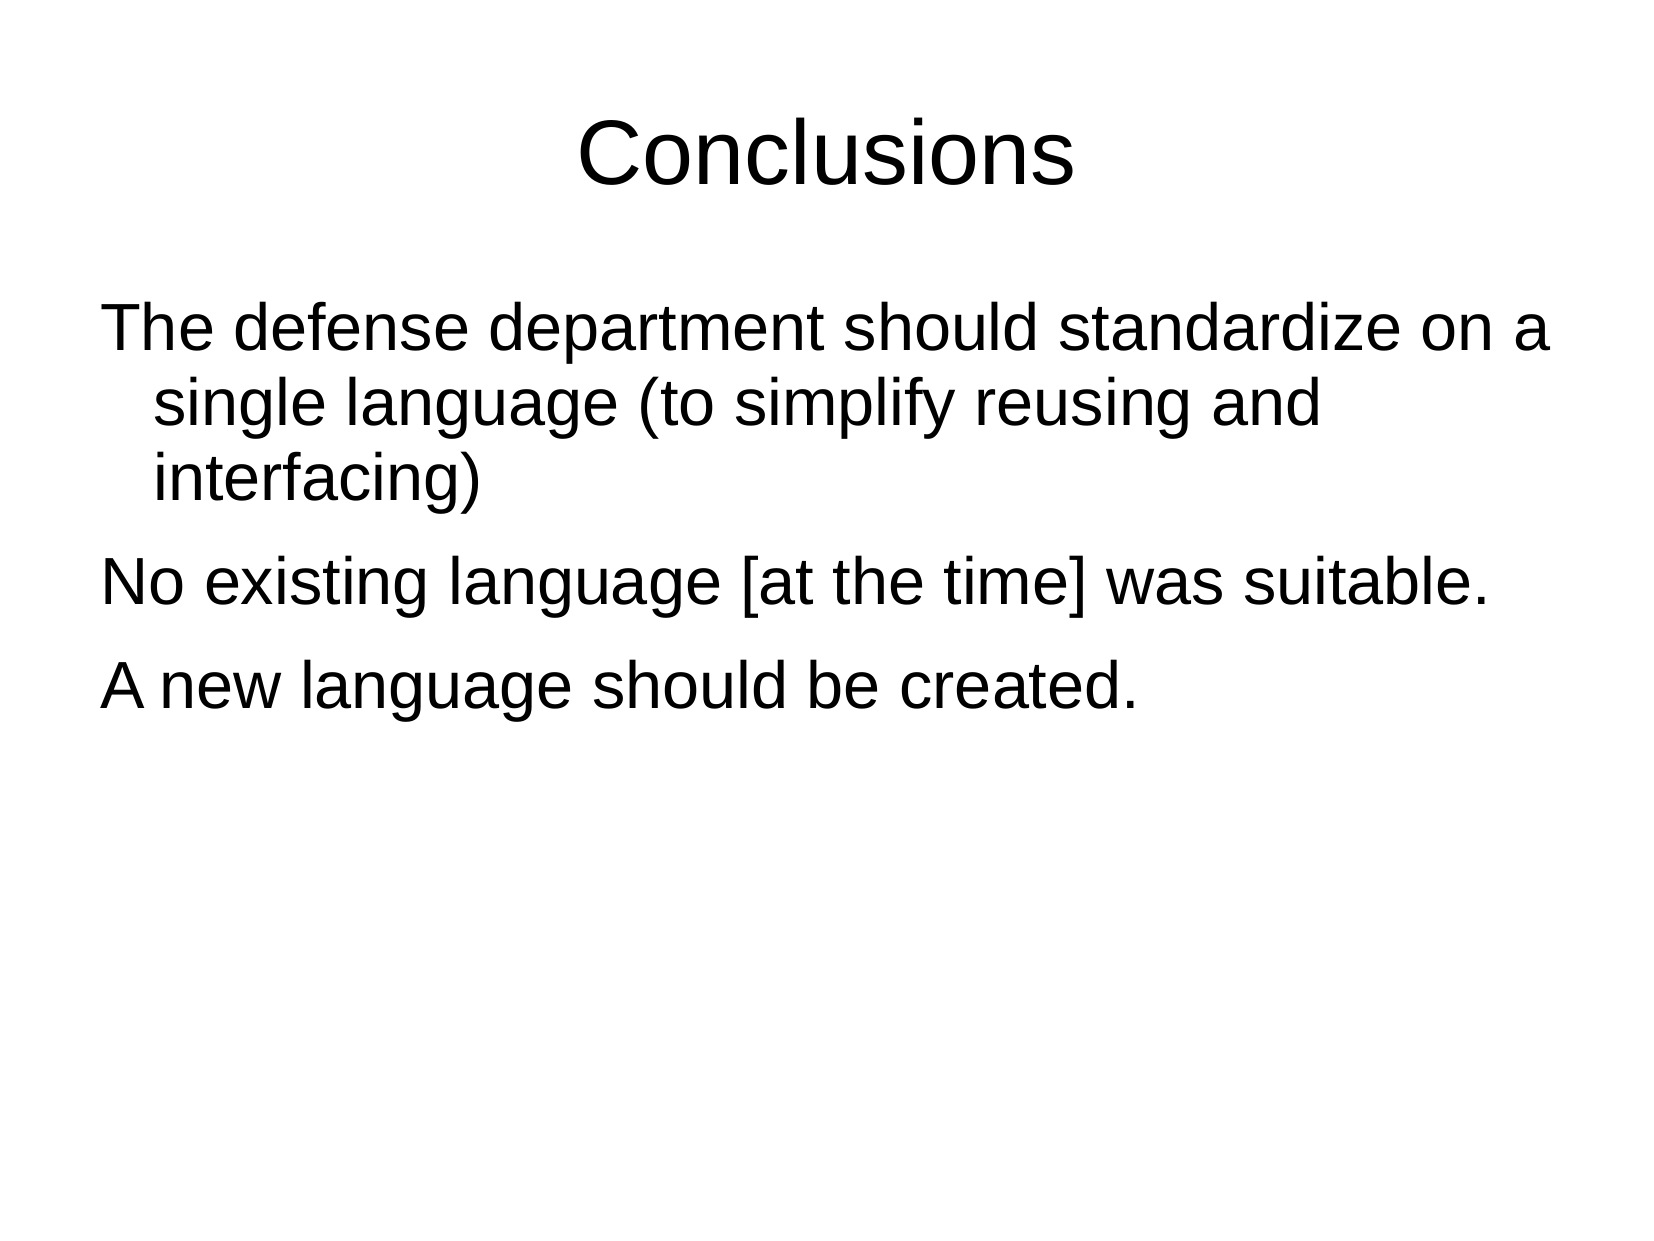

# Conclusions
The defense department should standardize on a single language (to simplify reusing and interfacing)
No existing language [at the time] was suitable.
A new language should be created.